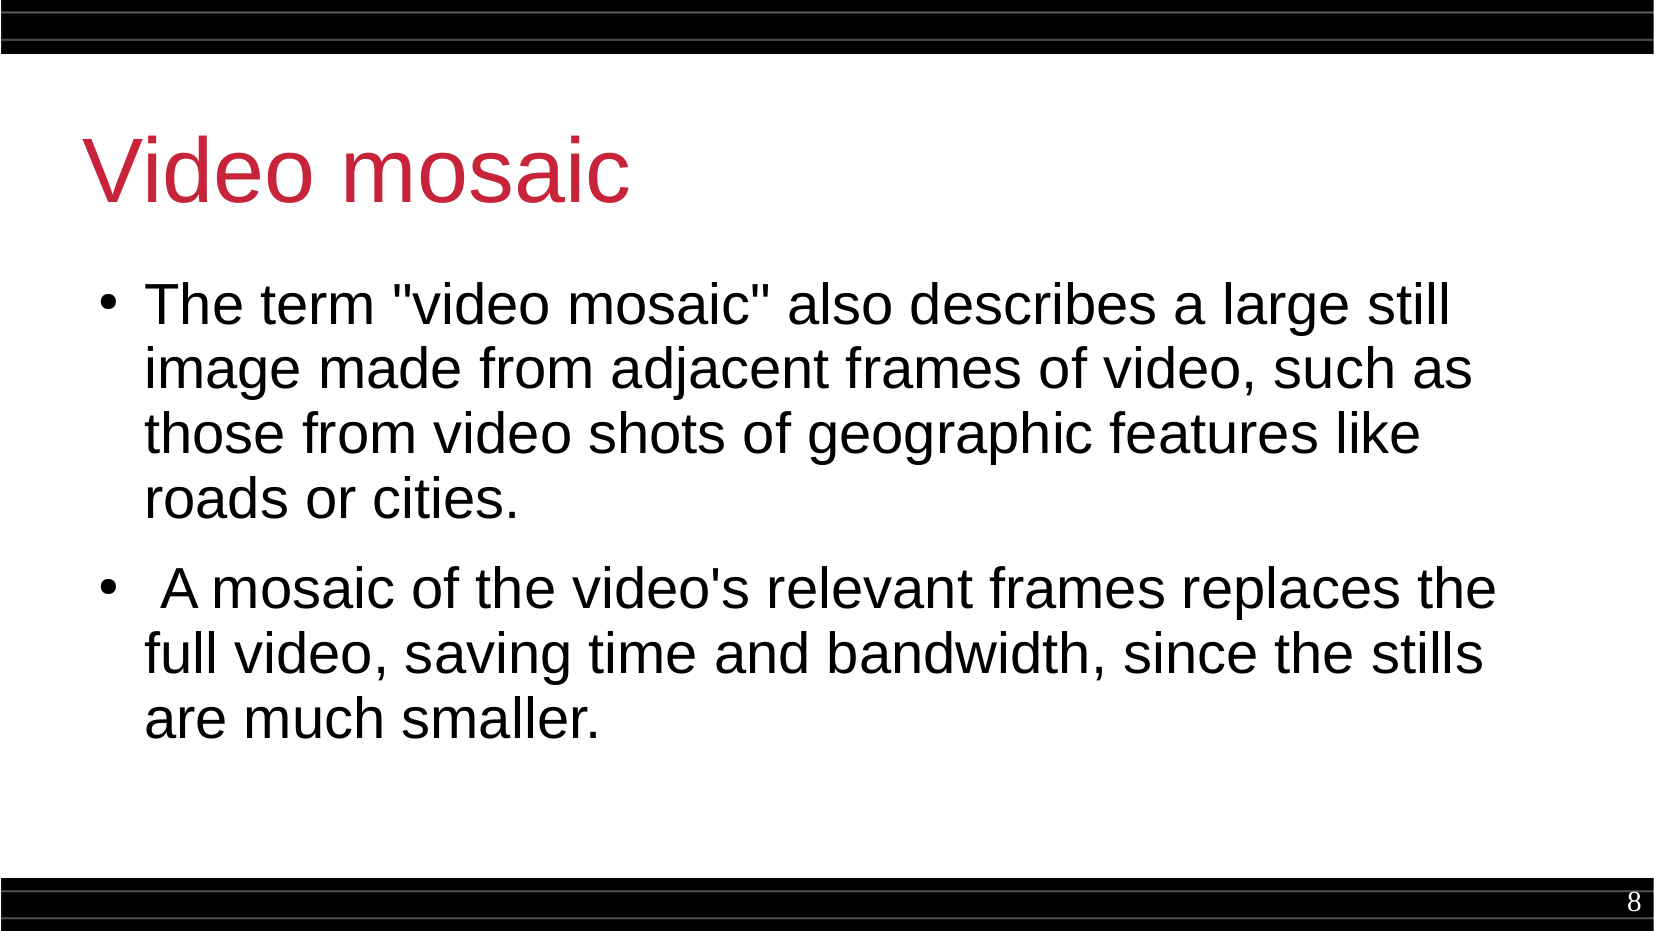

# Video mosaic
The term "video mosaic" also describes a large still image made from adjacent frames of video, such as those from video shots of geographic features like roads or cities.
 A mosaic of the video's relevant frames replaces the full video, saving time and bandwidth, since the stills are much smaller.